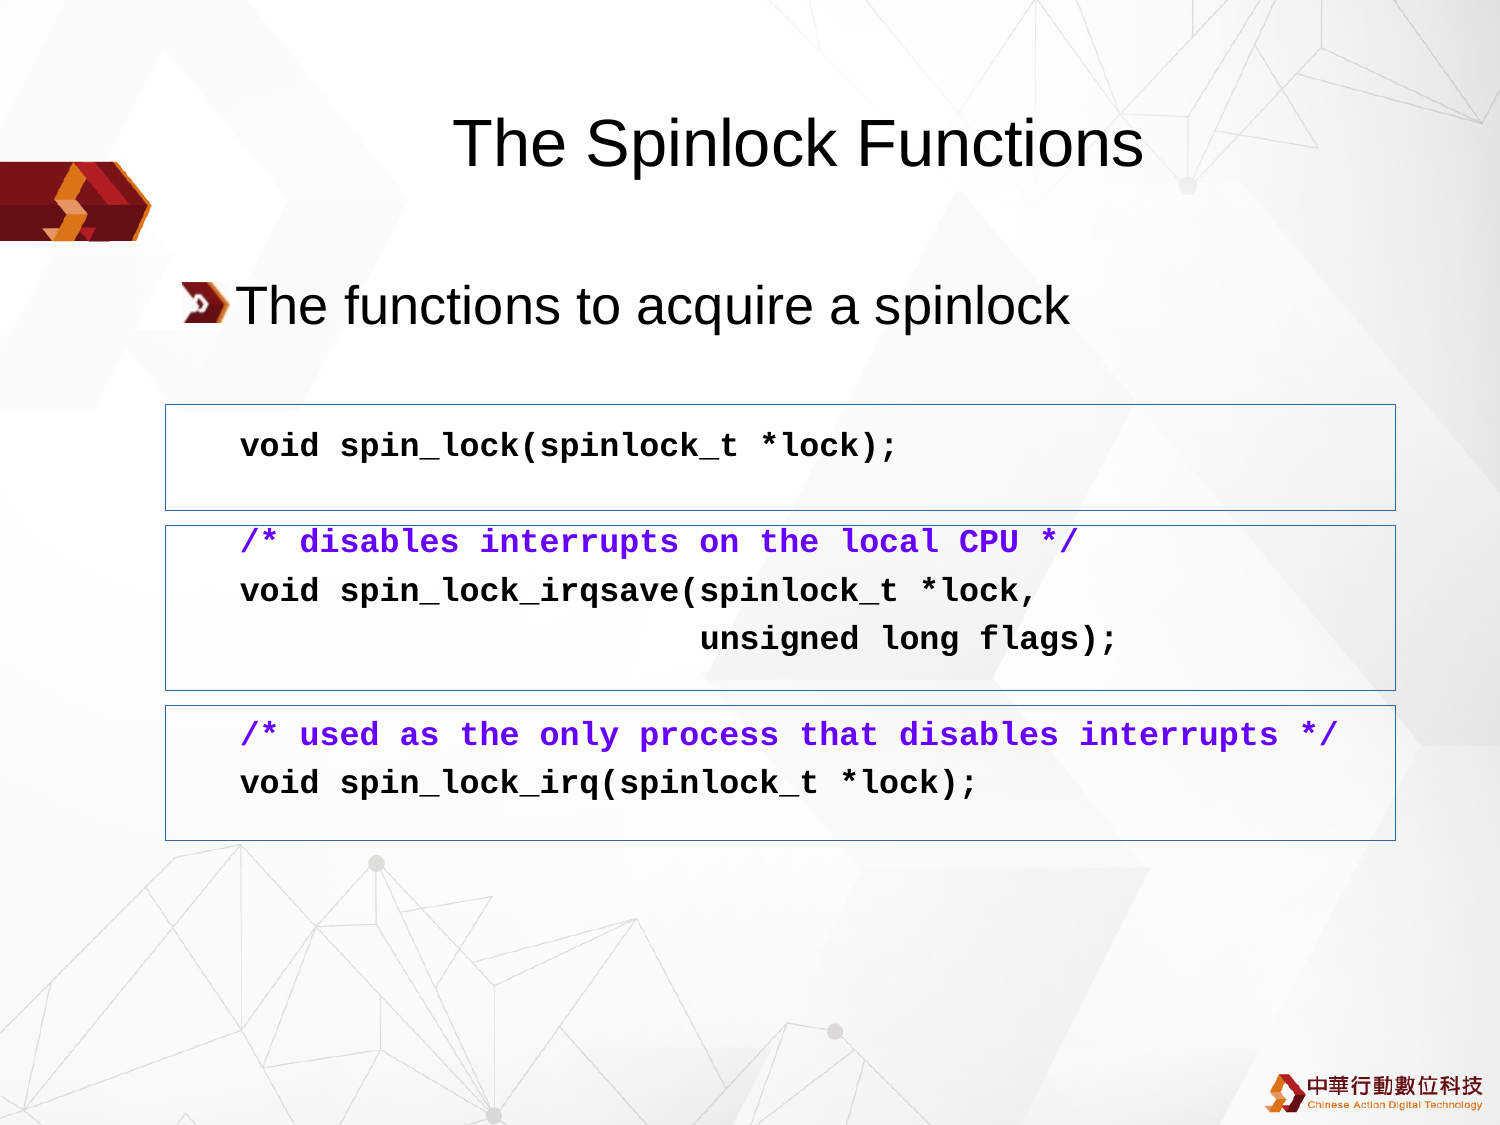

# The Spinlock Functions
The functions to acquire a spinlock
void spin_lock(spinlock_t *lock);
/* disables interrupts on the local CPU */
void spin_lock_irqsave(spinlock_t *lock,
 unsigned long flags);
/* used as the only process that disables interrupts */
void spin_lock_irq(spinlock_t *lock);